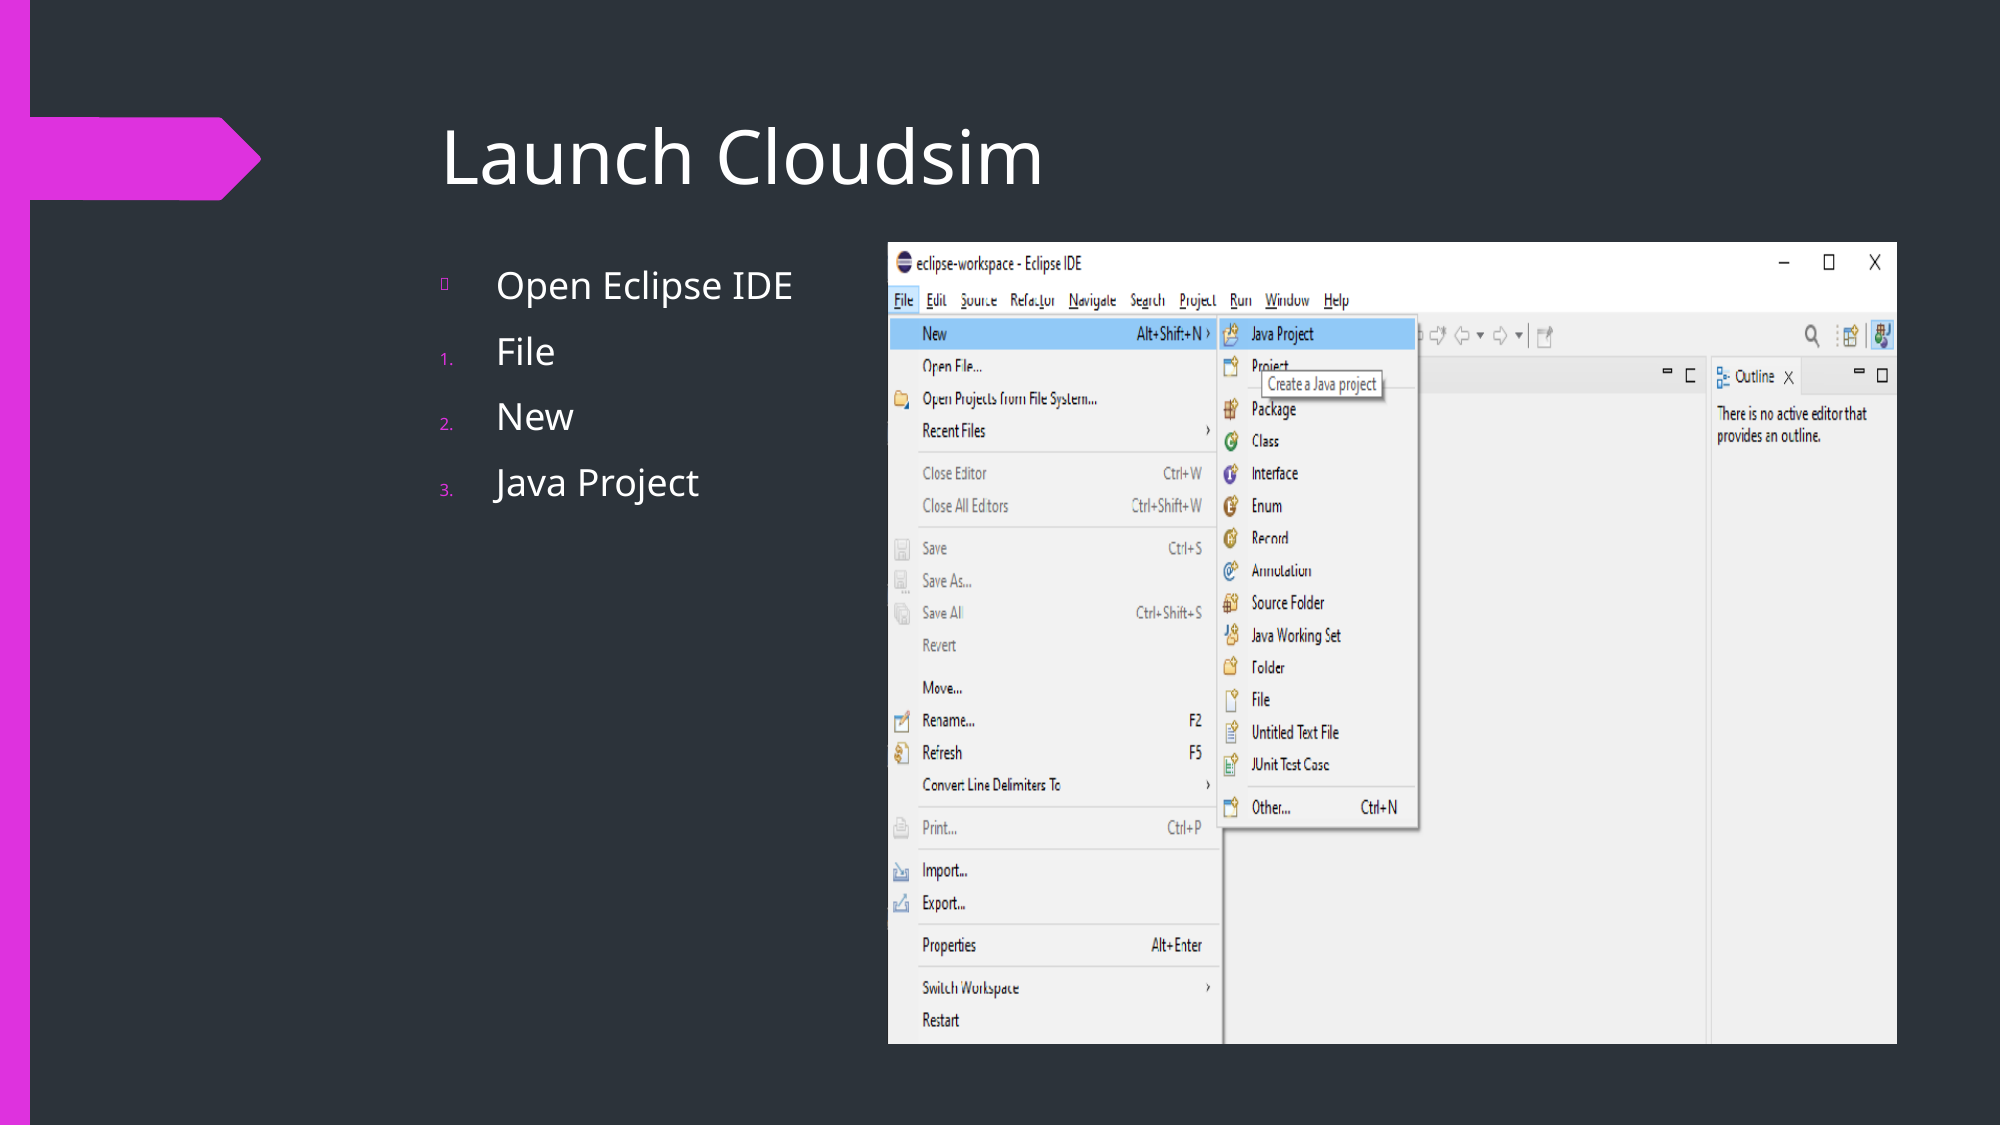

# Launch Cloudsim
Open Eclipse IDE
File
New
Java Project